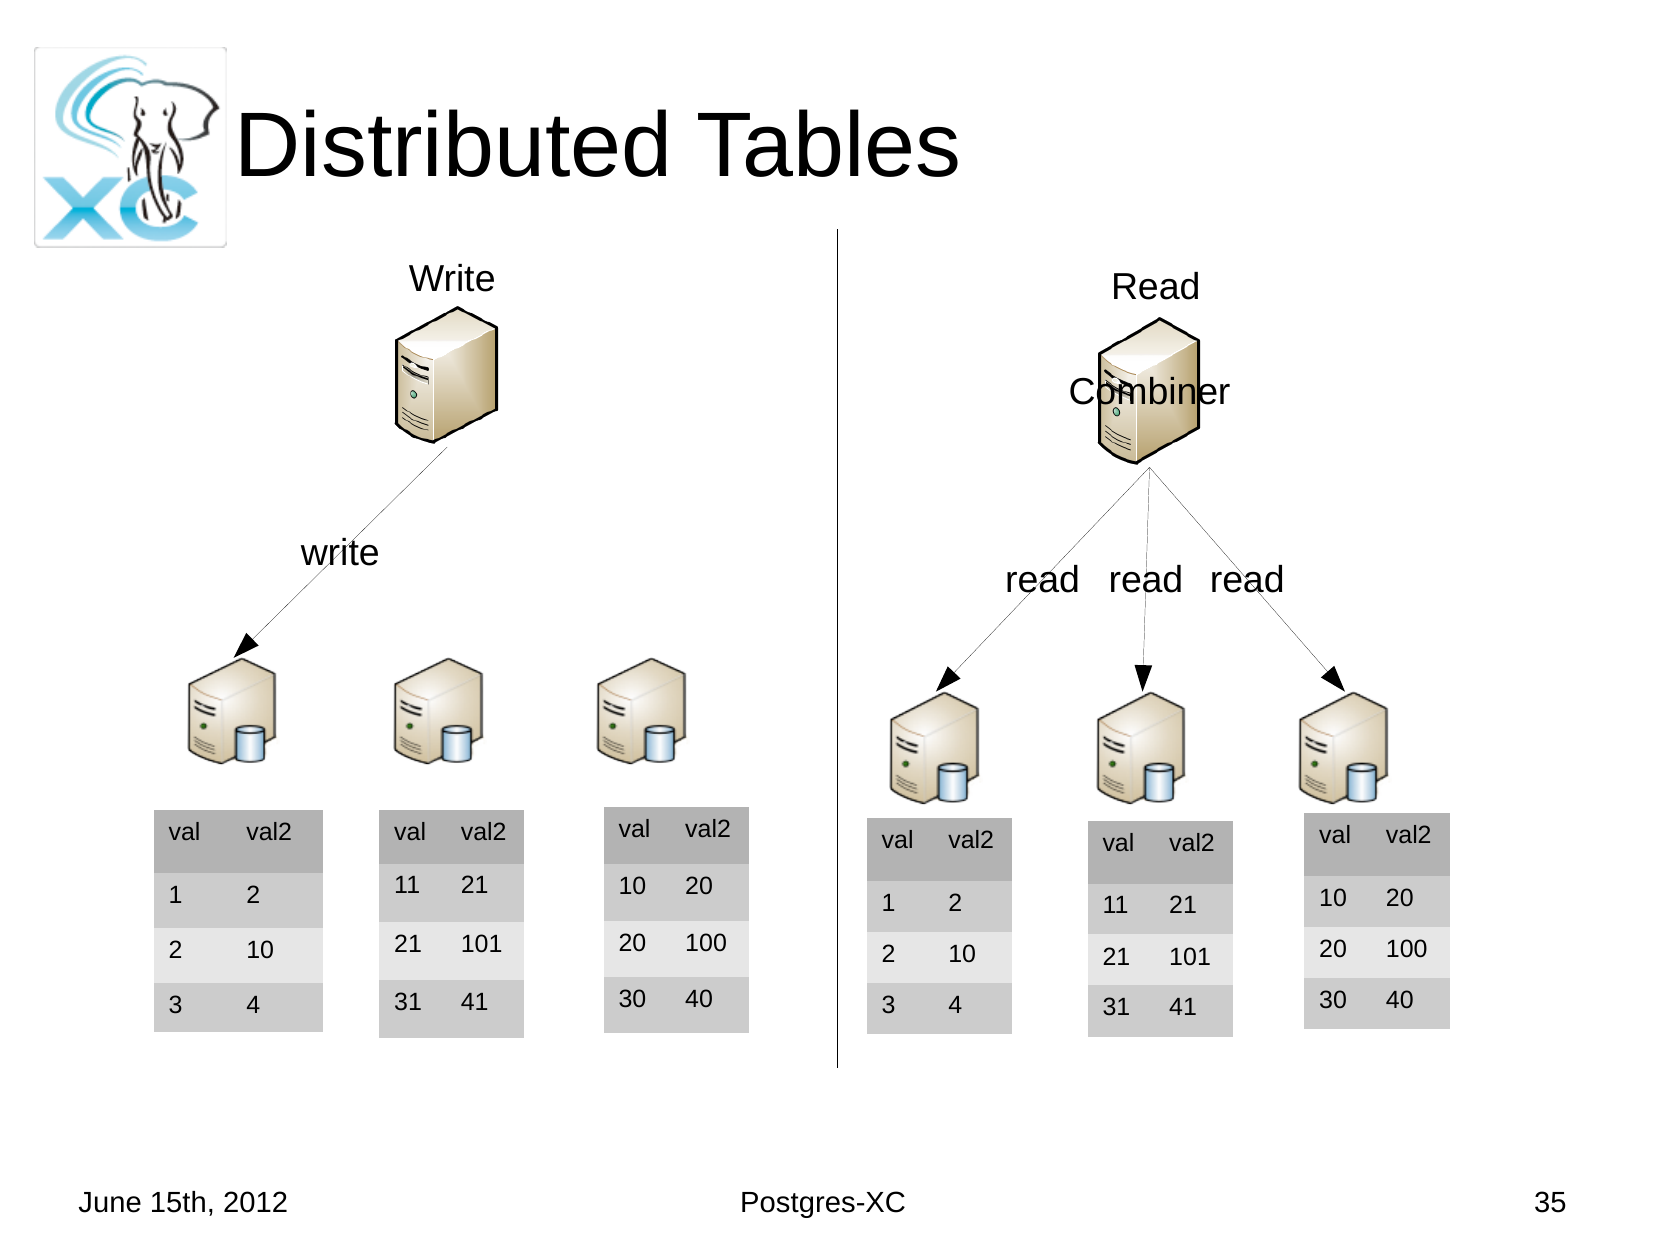

# Distributed Tables
Write
| val | val2 |
| --- | --- |
| 10 | 20 |
| 20 | 100 |
| 30 | 40 |
| val | val2 |
| --- | --- |
| 11 | 21 |
| 21 | 101 |
| 31 | 41 |
| val | val2 |
| --- | --- |
| 1 | 2 |
| 2 | 10 |
| 3 | 4 |
Read
Combiner
| val | val2 |
| --- | --- |
| 10 | 20 |
| 20 | 100 |
| 30 | 40 |
| val | val2 |
| --- | --- |
| 1 | 2 |
| 2 | 10 |
| 3 | 4 |
| val | val2 |
| --- | --- |
| 11 | 21 |
| 21 | 101 |
| 31 | 41 |
35